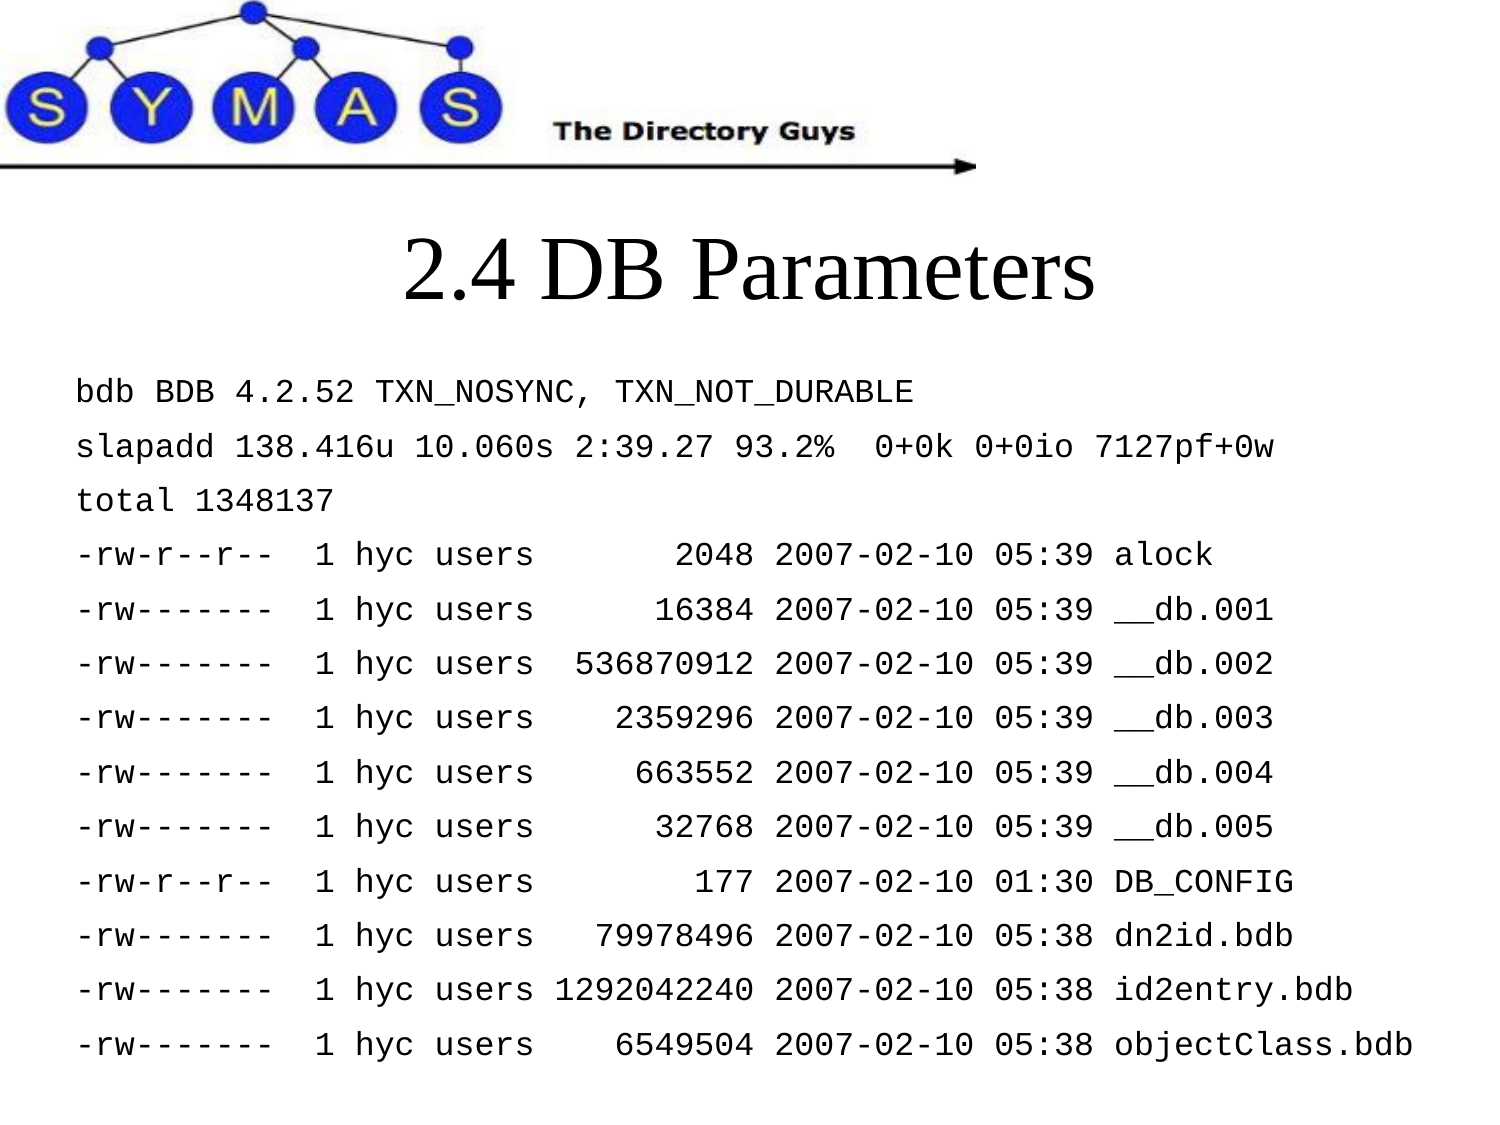

# 2.4 DB Parameters
bdb BDB 4.2.52 TXN_NOSYNC, TXN_NOT_DURABLE
slapadd 138.416u 10.060s 2:39.27 93.2% 0+0k 0+0io 7127pf+0w
total 1348137
-rw-r--r-- 1 hyc users 2048 2007-02-10 05:39 alock
-rw------- 1 hyc users 16384 2007-02-10 05:39 __db.001
-rw------- 1 hyc users 536870912 2007-02-10 05:39 __db.002
-rw------- 1 hyc users 2359296 2007-02-10 05:39 __db.003
-rw------- 1 hyc users 663552 2007-02-10 05:39 __db.004
-rw------- 1 hyc users 32768 2007-02-10 05:39 __db.005
-rw-r--r-- 1 hyc users 177 2007-02-10 01:30 DB_CONFIG
-rw------- 1 hyc users 79978496 2007-02-10 05:38 dn2id.bdb
-rw------- 1 hyc users 1292042240 2007-02-10 05:38 id2entry.bdb
-rw------- 1 hyc users 6549504 2007-02-10 05:38 objectClass.bdb